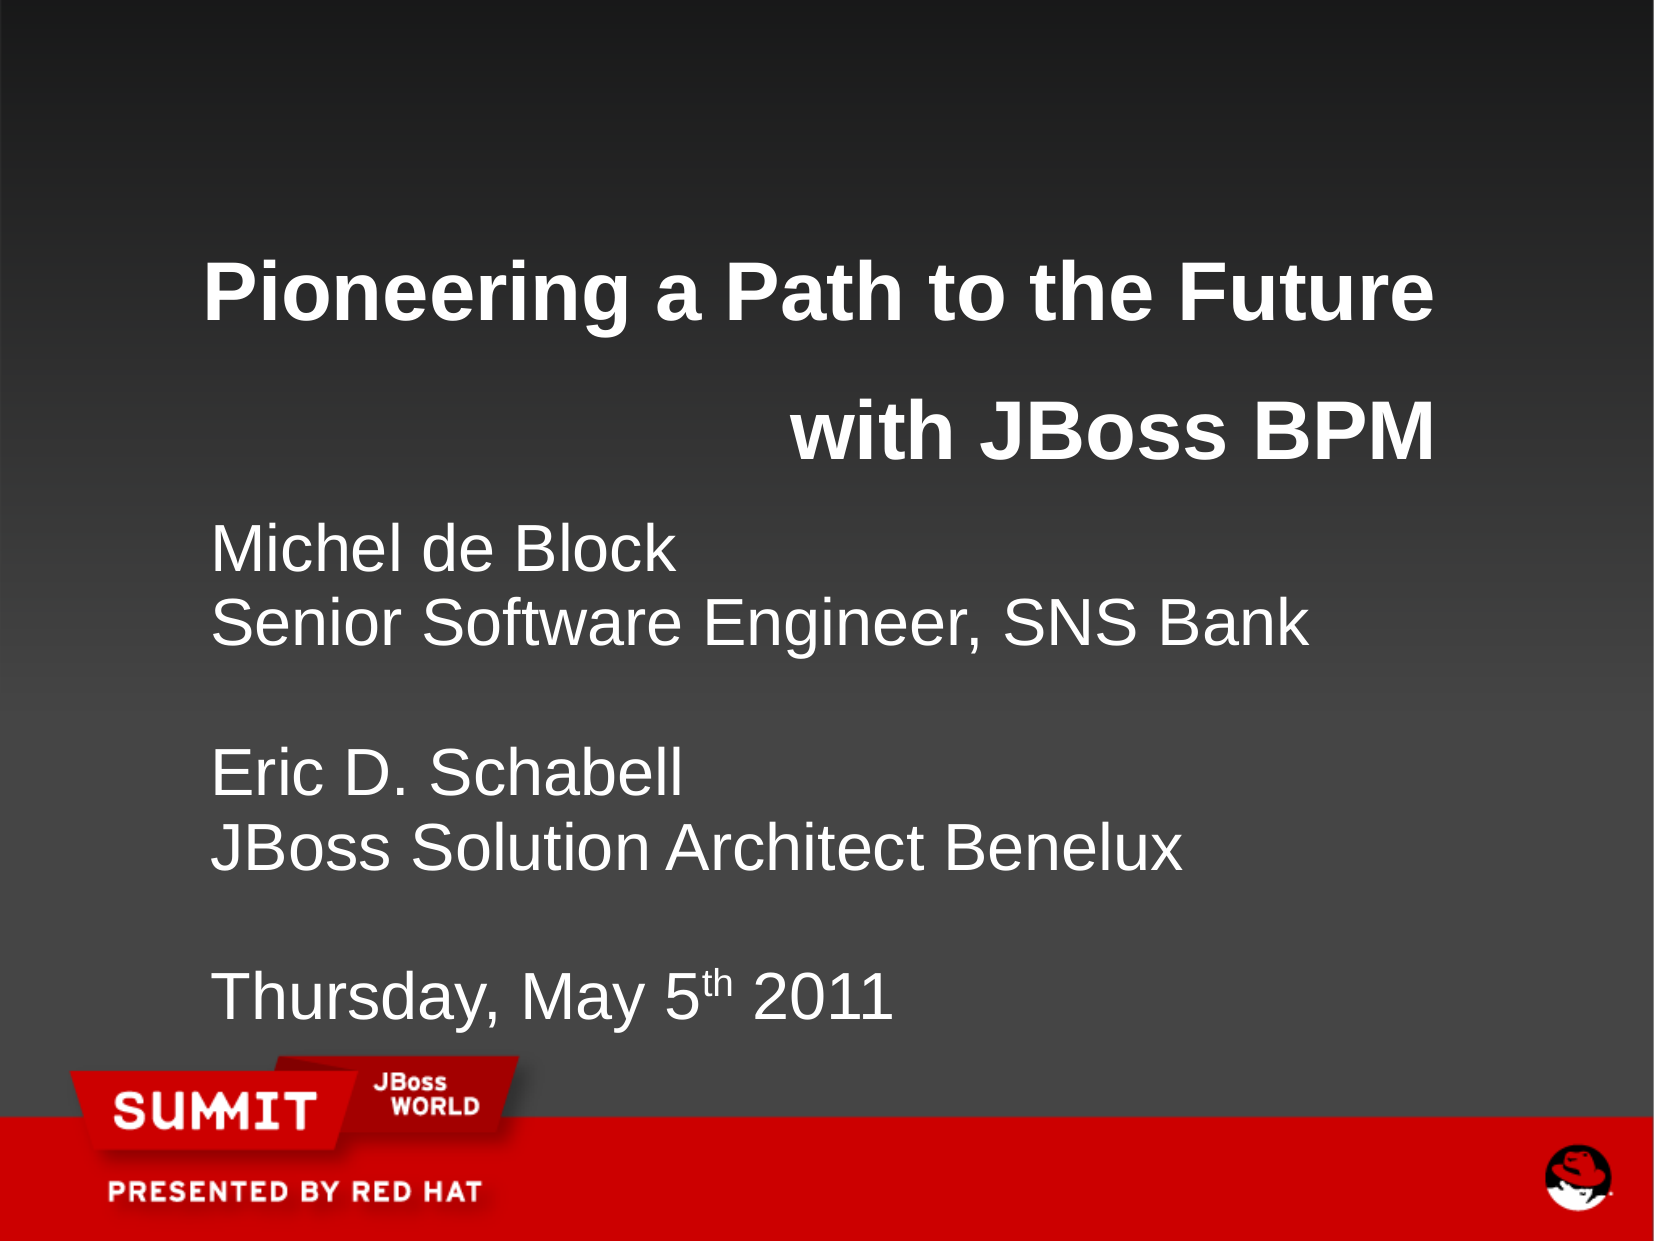

Pioneering a Path to the Future with JBoss BPM
Michel de Block
Senior Software Engineer, SNS Bank
Eric D. Schabell
JBoss Solution Architect Benelux
Thursday, May 5th 2011